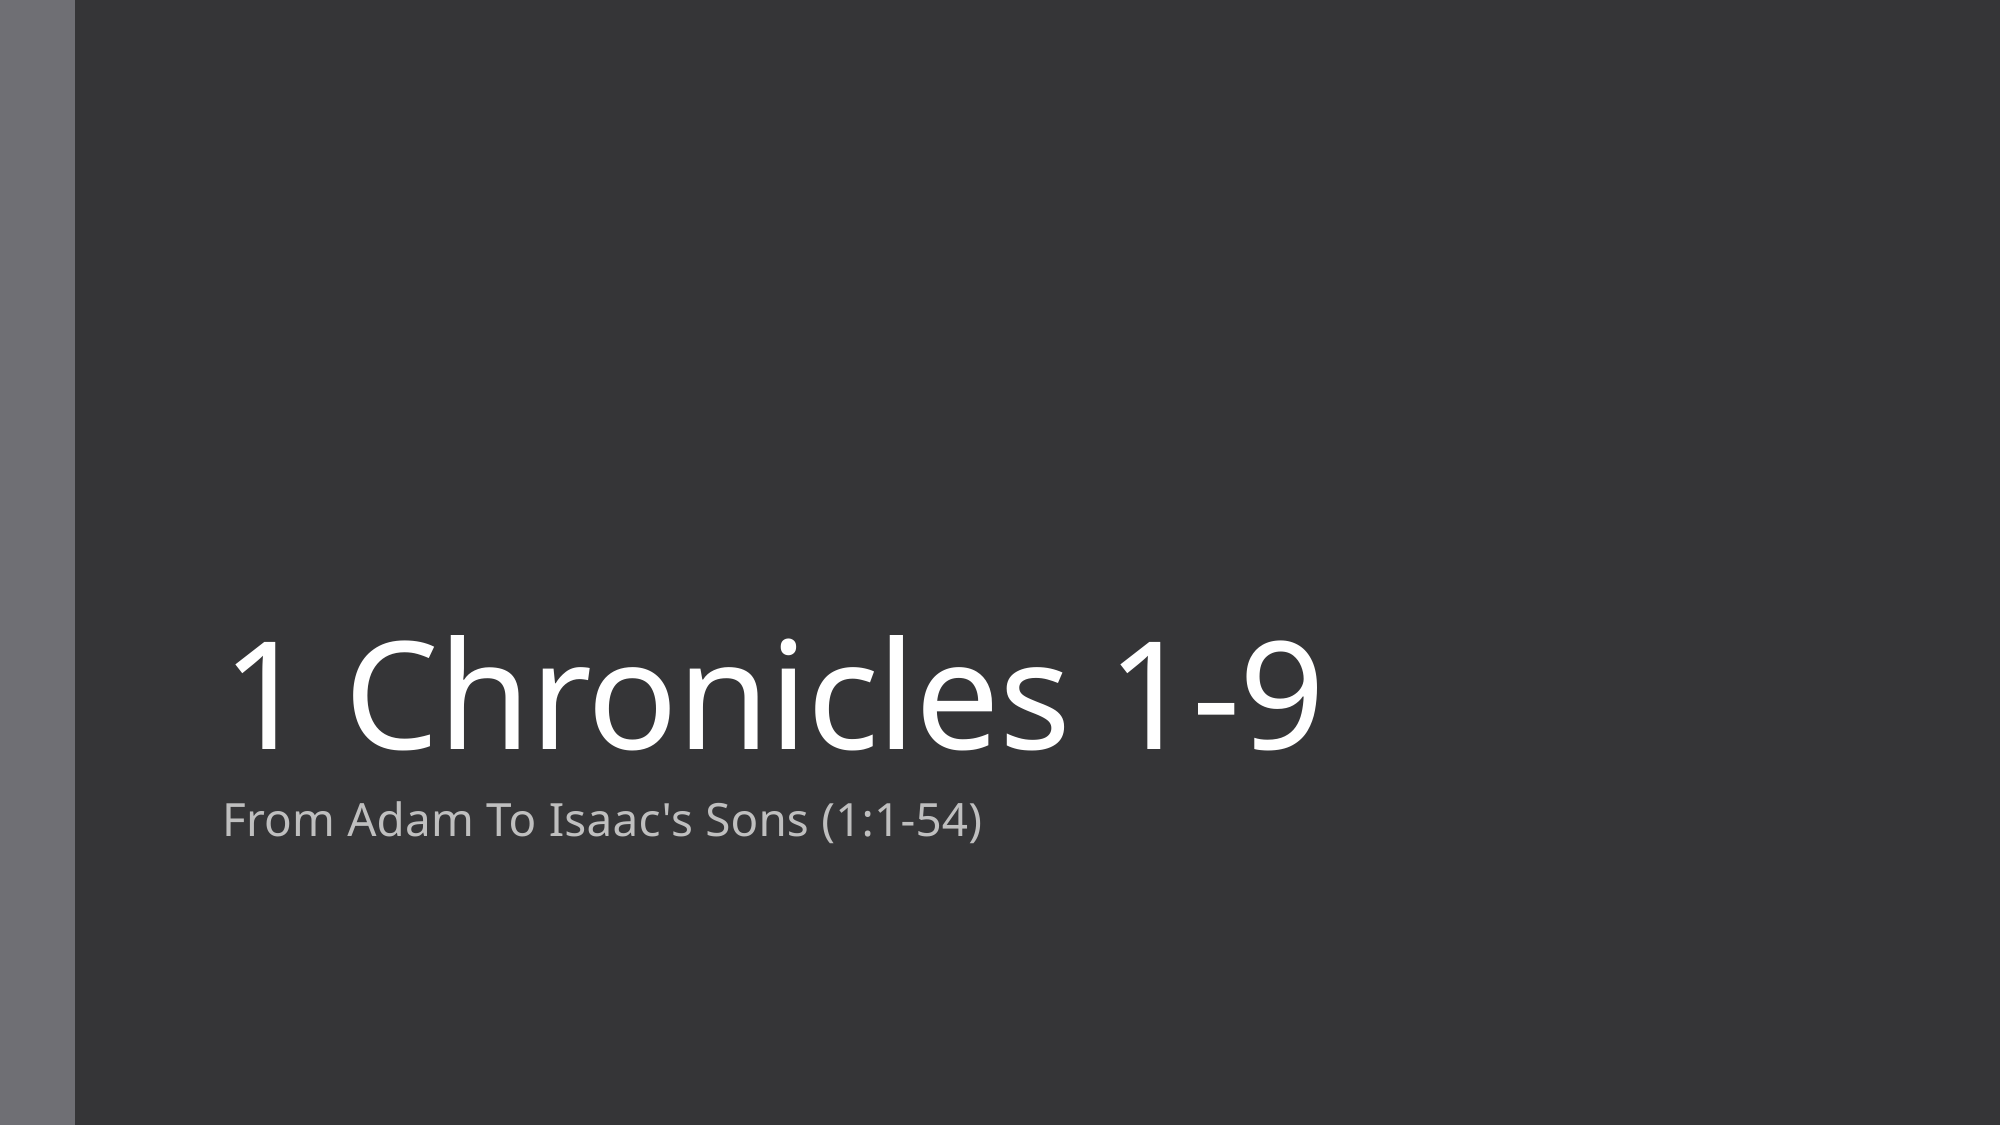

# 1 Chronicles 1-9
From Adam To Isaac's Sons (1:1-54)